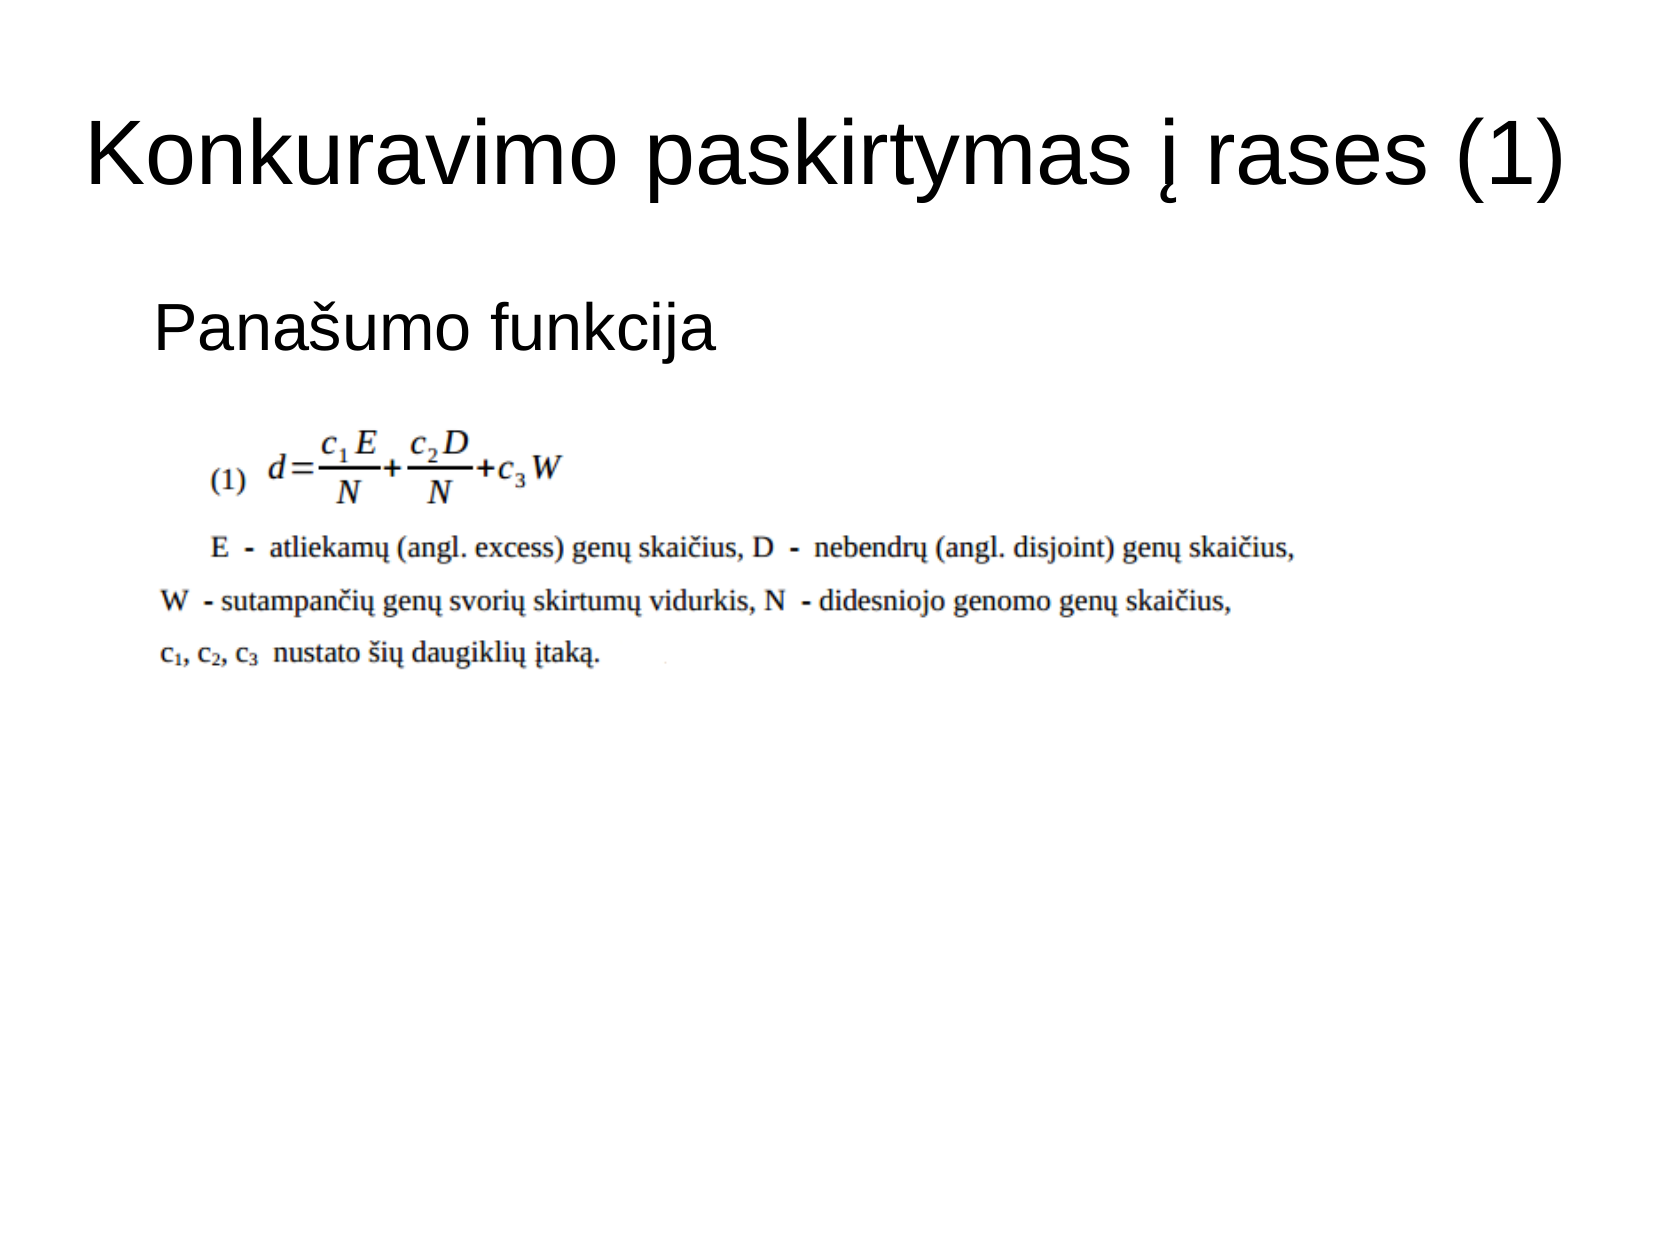

# Konkuravimo paskirtymas į rases (1)
Panašumo funkcija